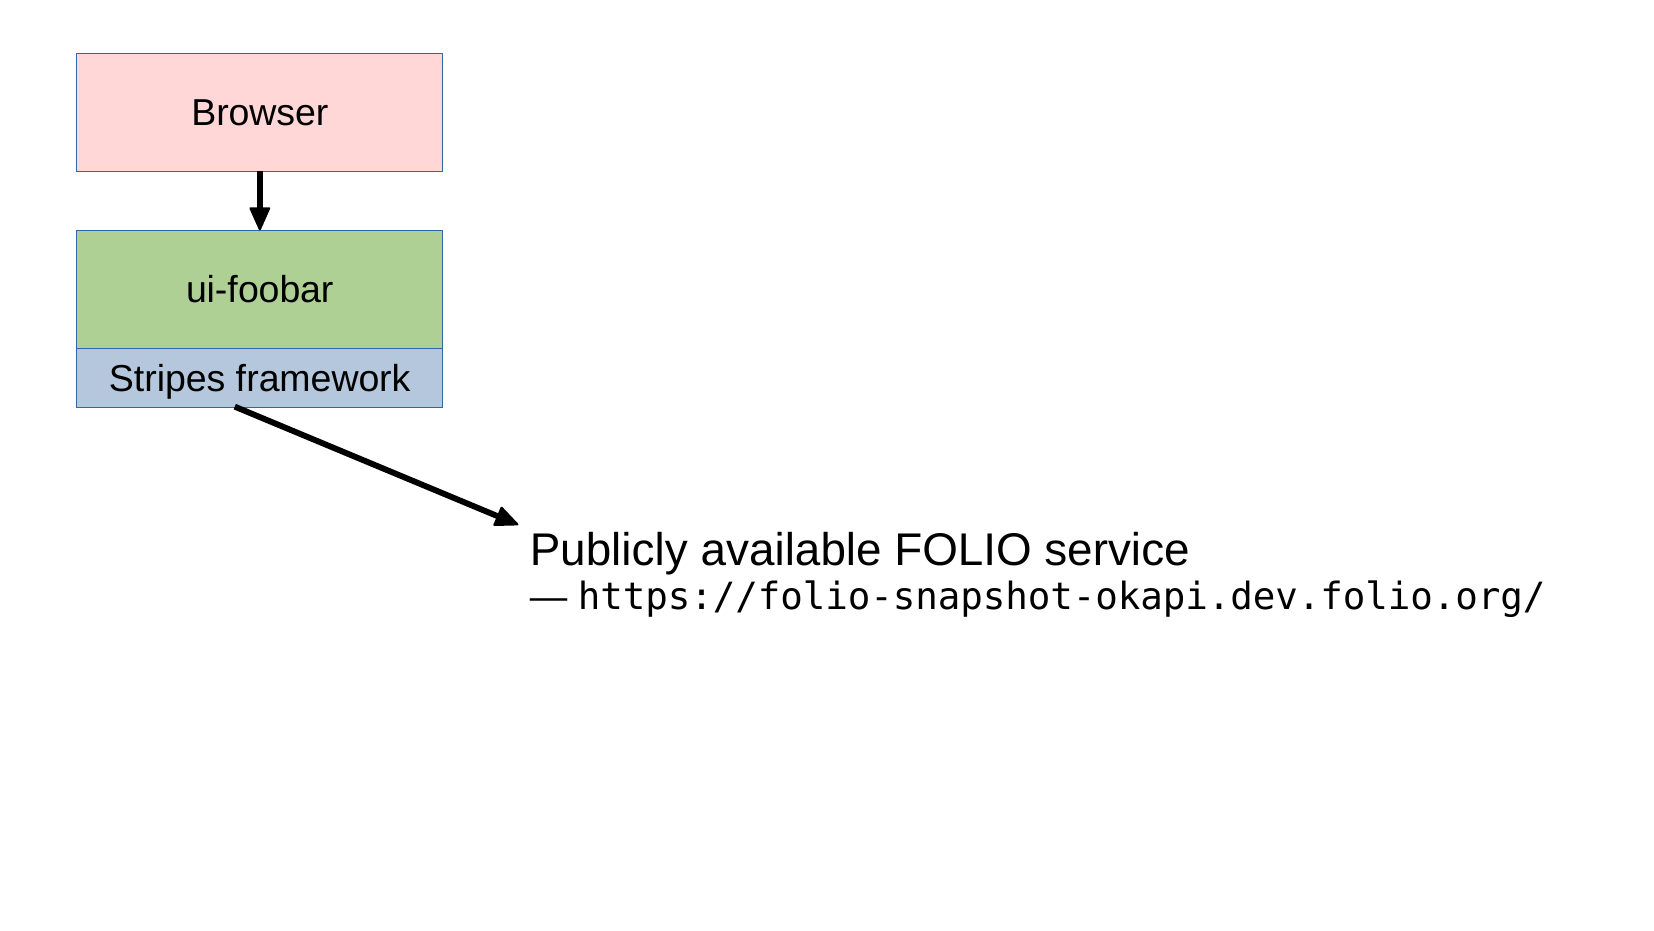

Browser
ui-foobar
Stripes framework
Publicly available FOLIO service
— https://folio-snapshot-okapi.dev.folio.org/